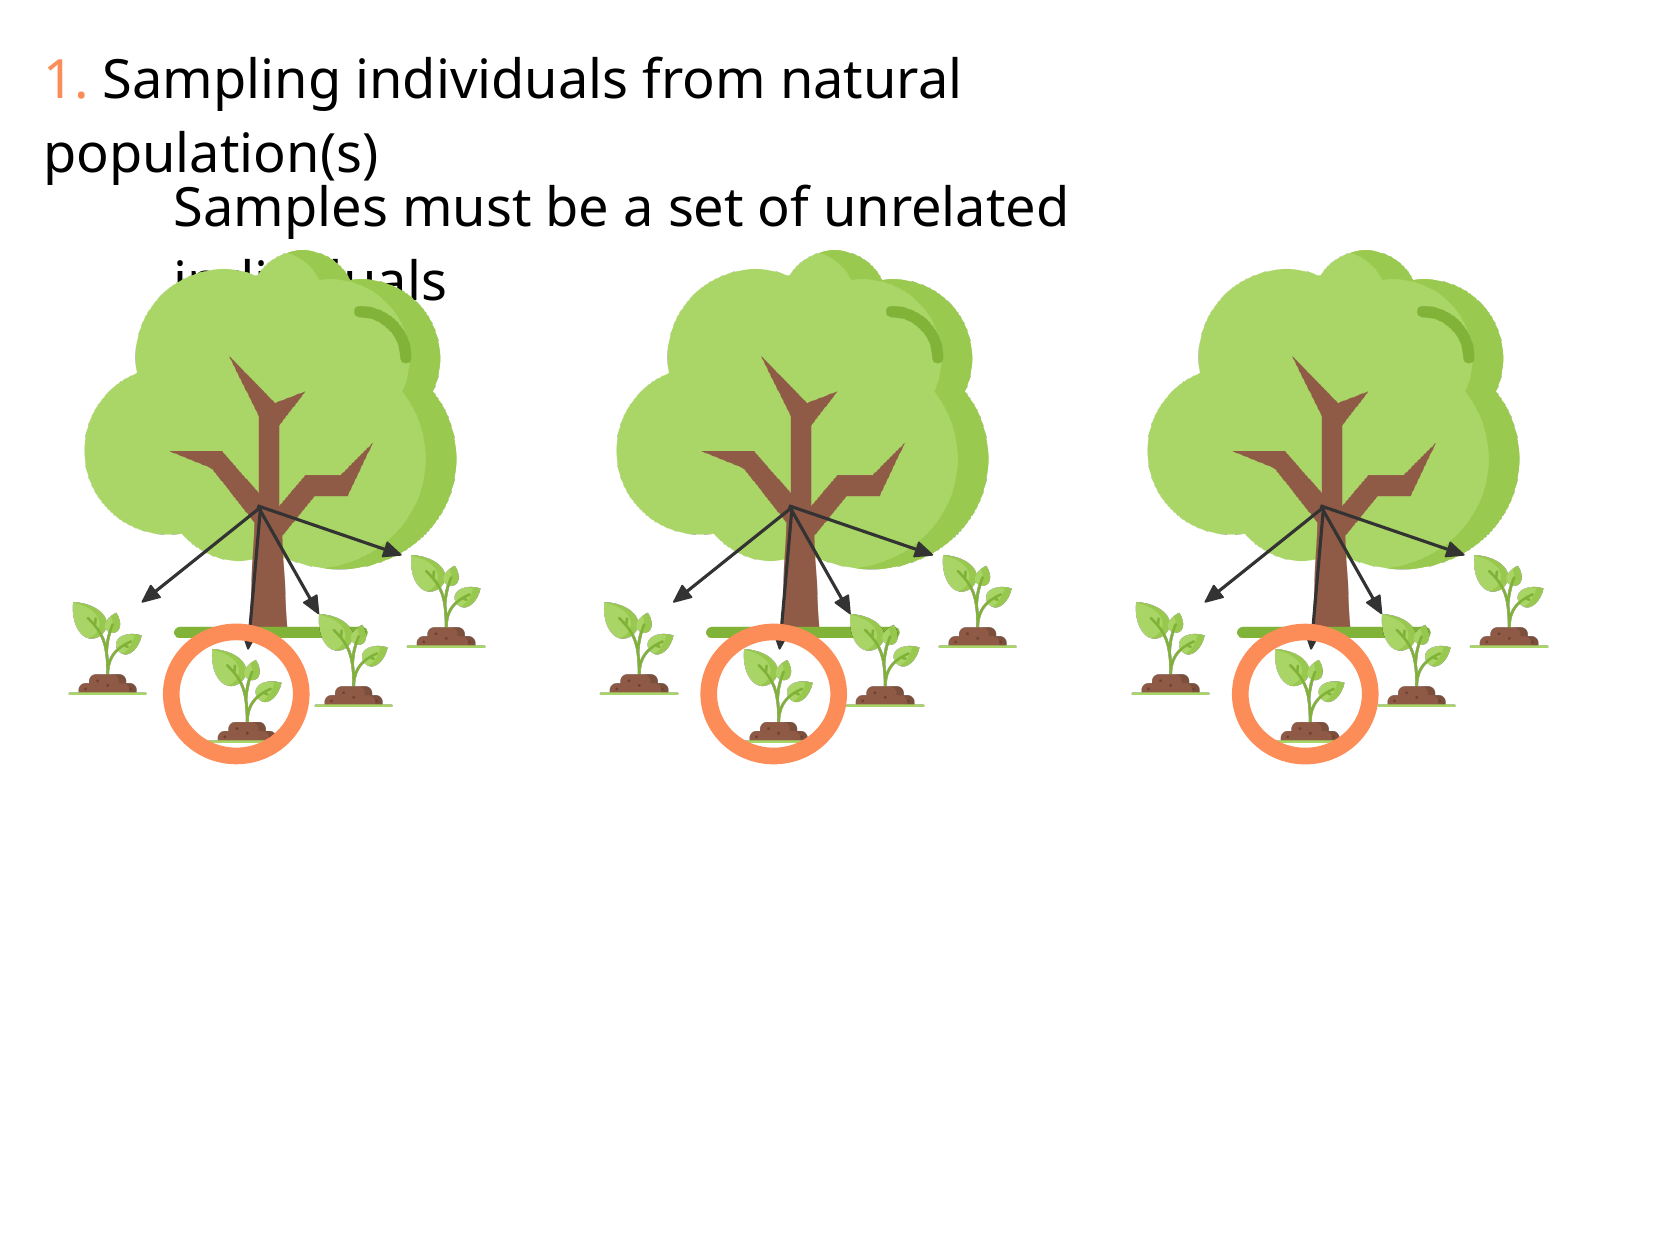

1. Sampling individuals from natural population(s)
Samples must be a set of unrelated individuals